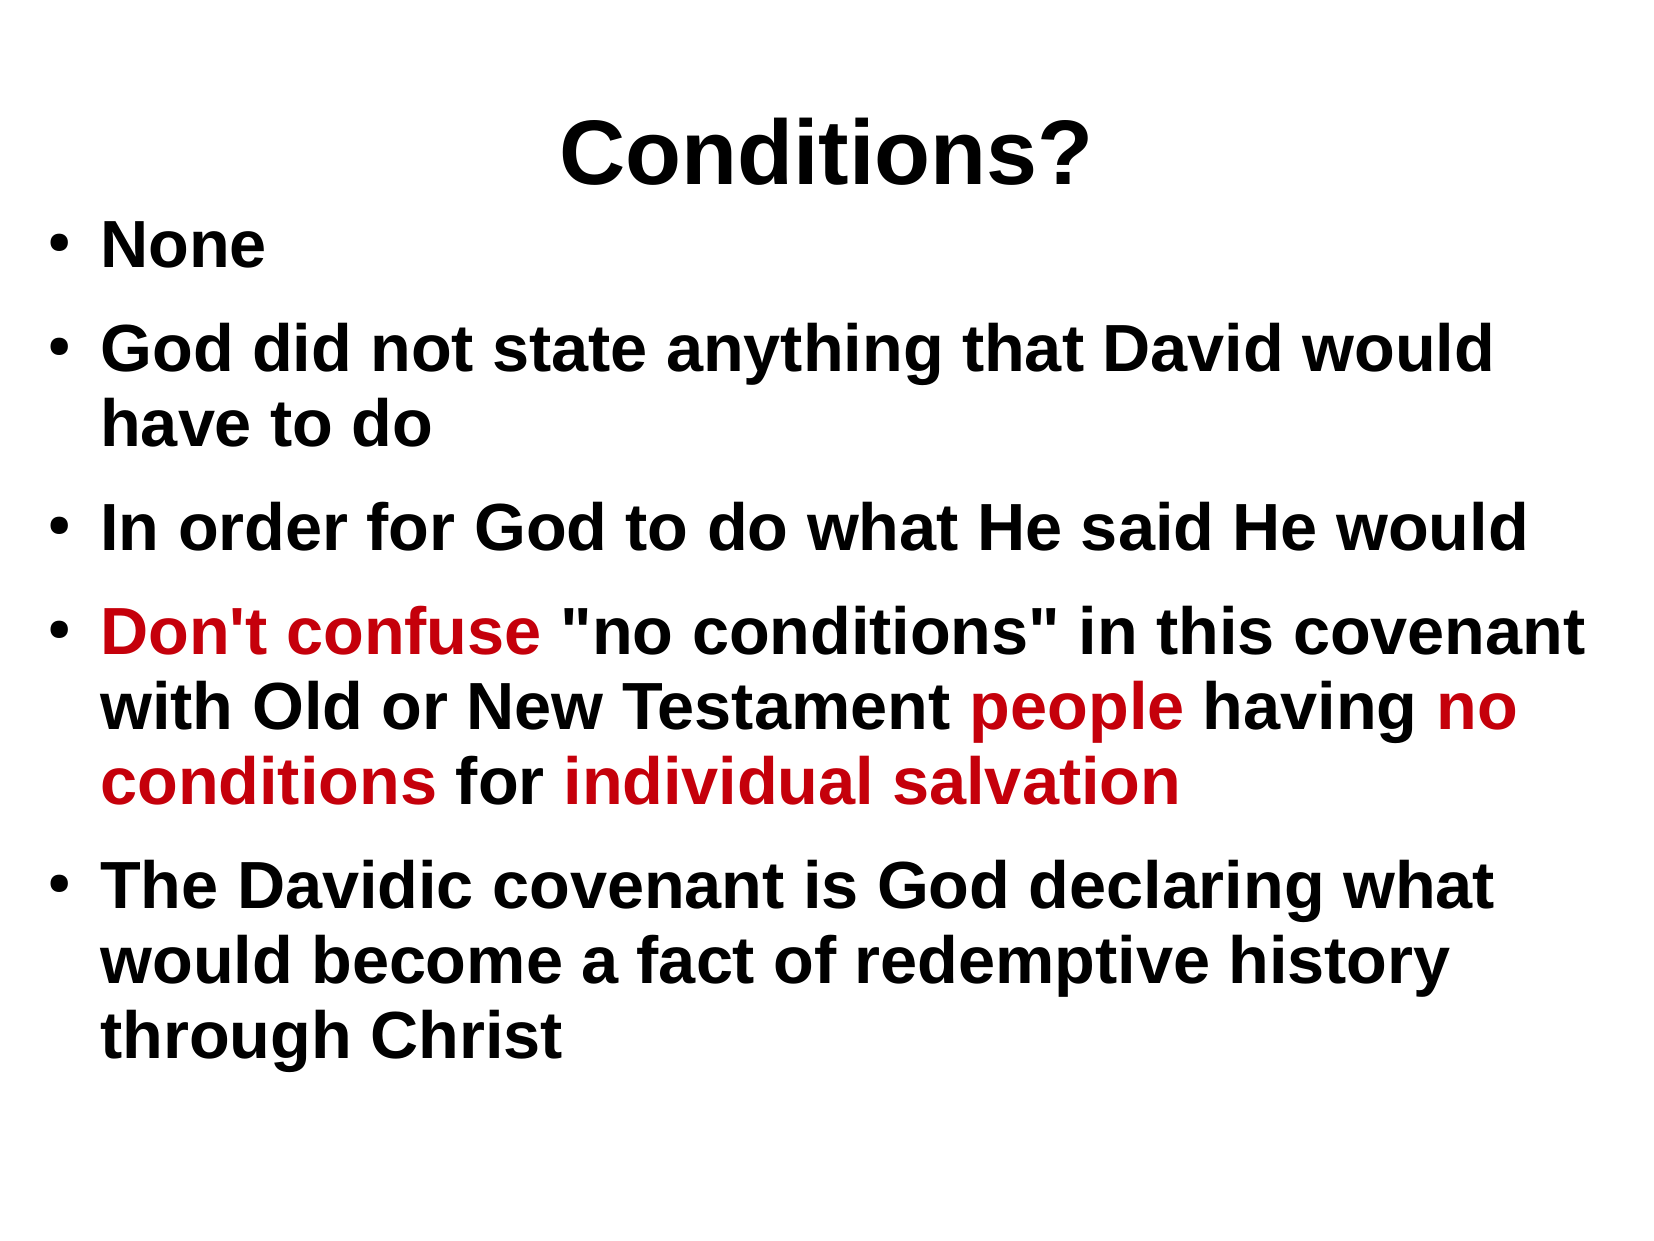

# Conditions?
None
God did not state anything that David would have to do
In order for God to do what He said He would
Don't confuse "no conditions" in this covenant with Old or New Testament people having no conditions for individual salvation
The Davidic covenant is God declaring what would become a fact of redemptive history through Christ